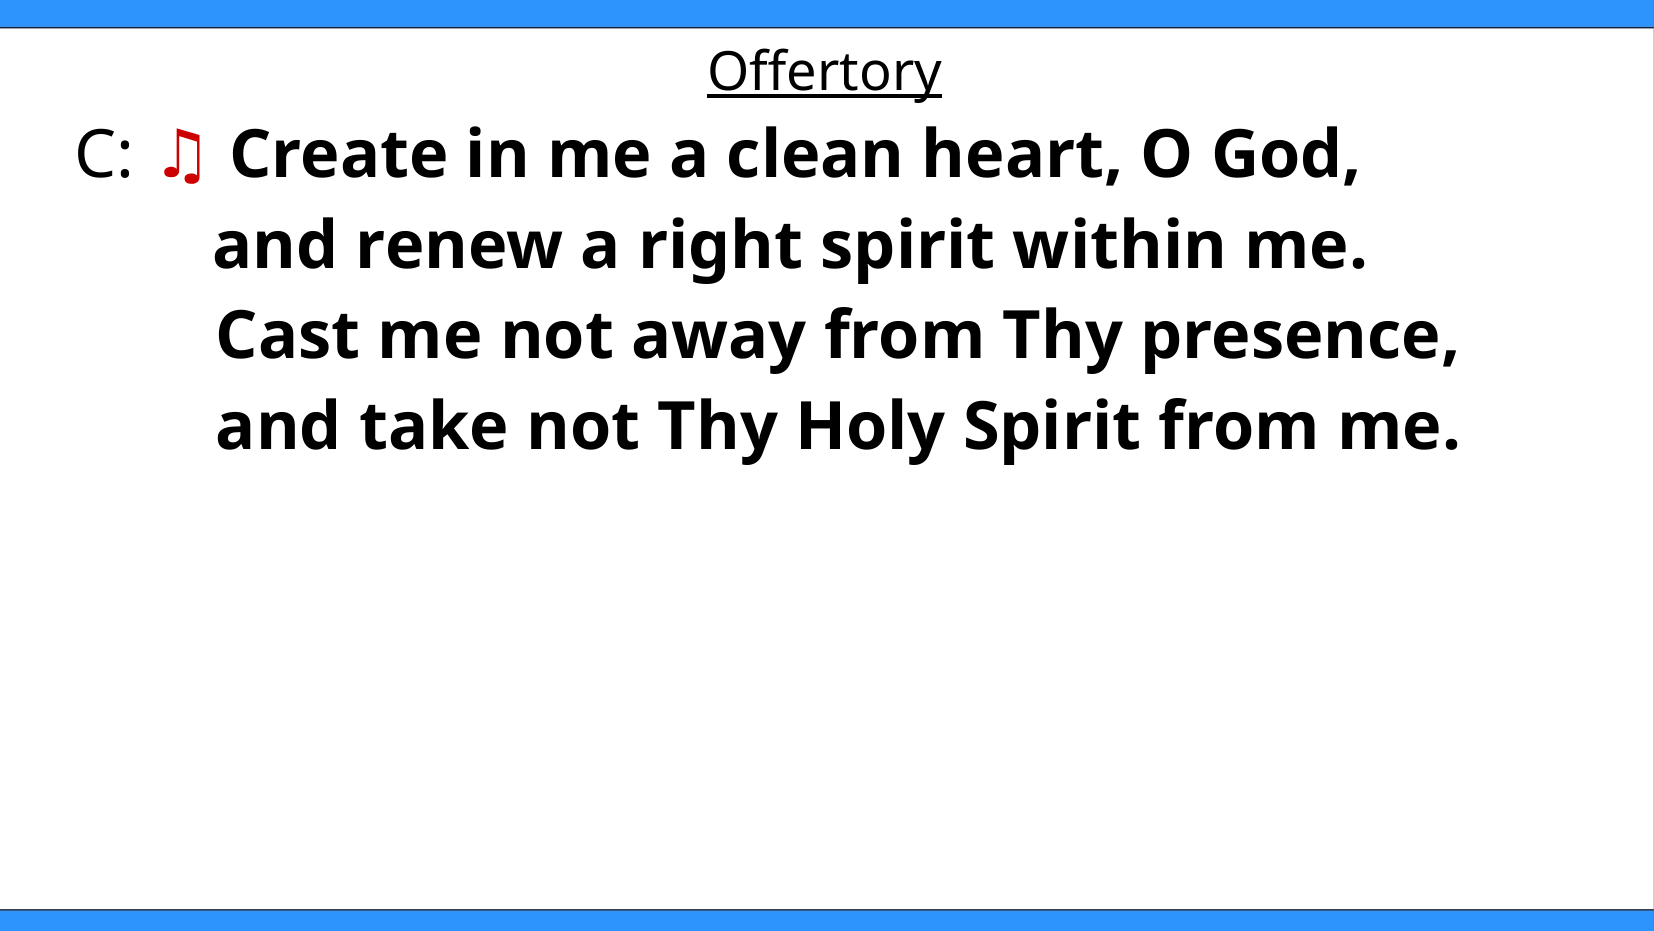

Offertory
C: ♫ Create in me a clean heart, O God,
 and renew a right spirit within me.
 Cast me not away from Thy presence,
 and take not Thy Holy Spirit from me.